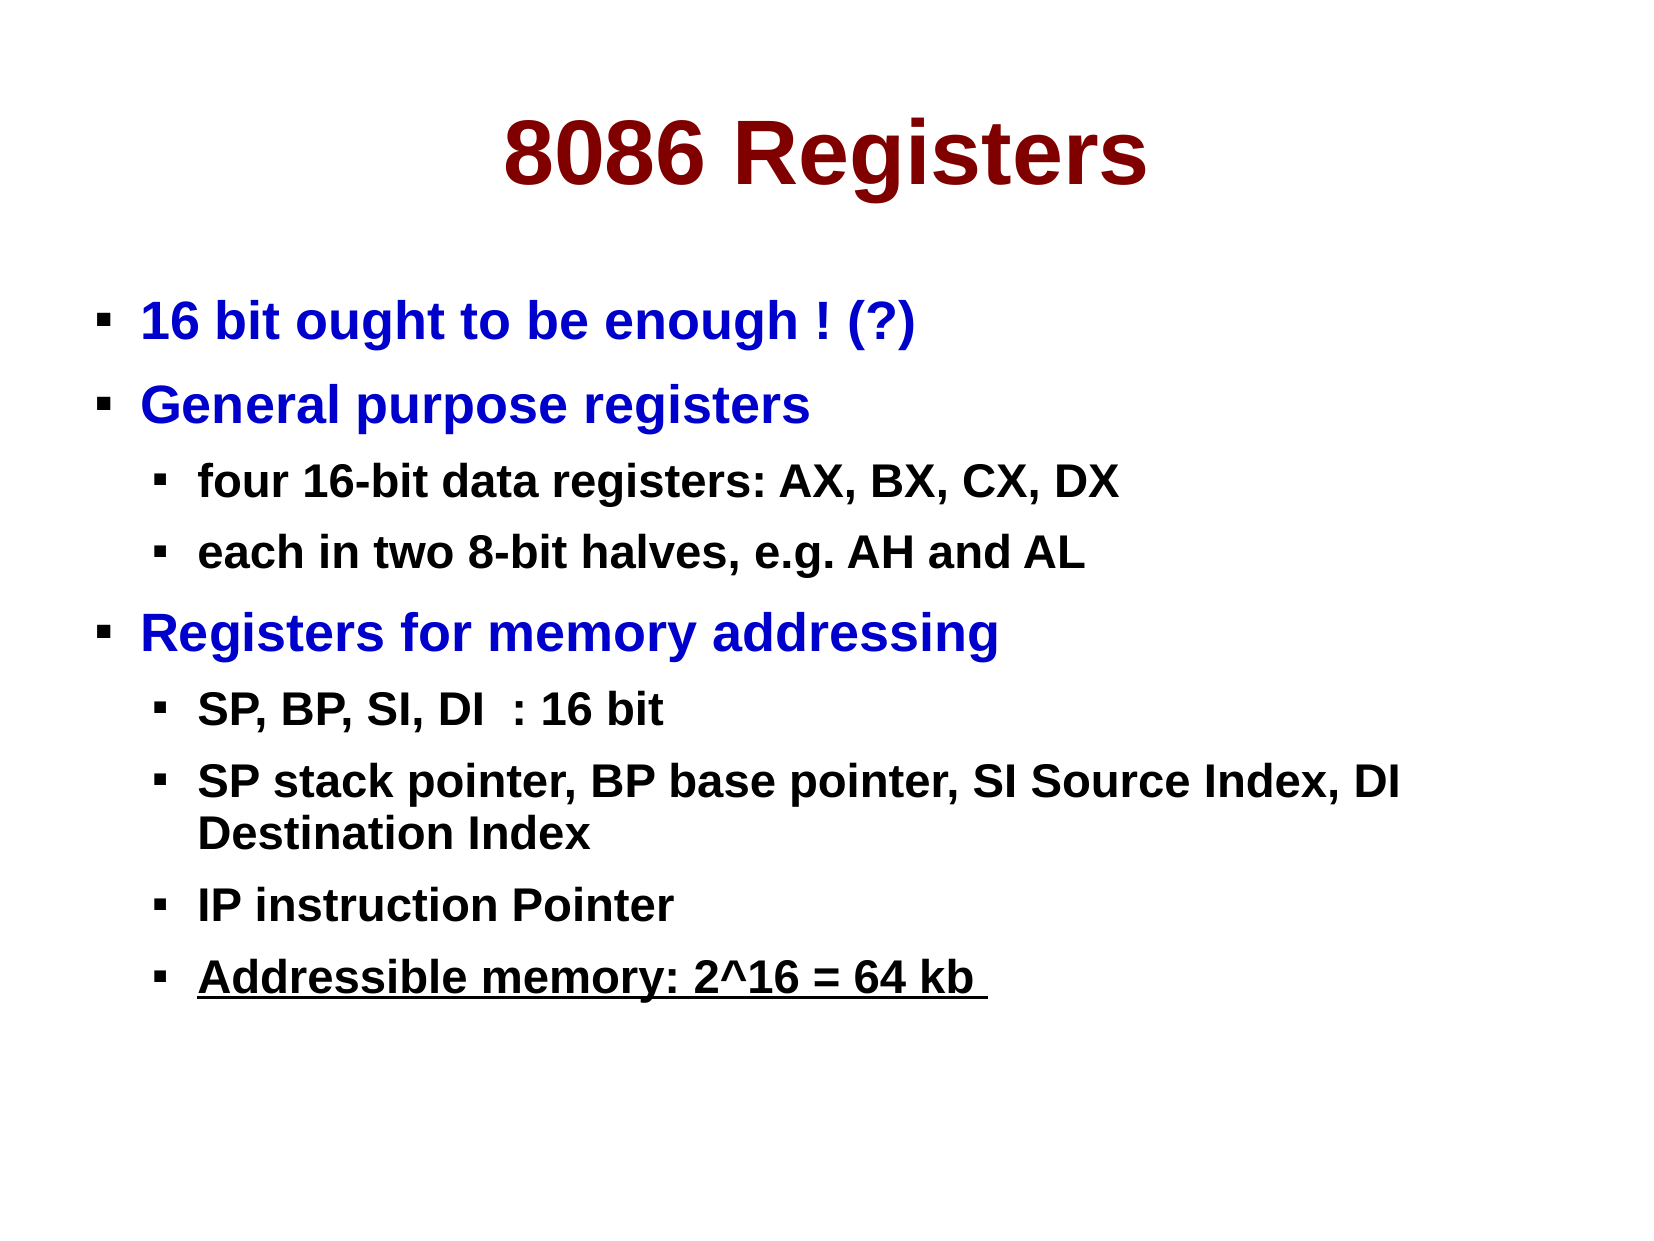

# 8086 Registers
16 bit ought to be enough ! (?)
General purpose registers
four 16-bit data registers: AX, BX, CX, DX
each in two 8-bit halves, e.g. AH and AL
Registers for memory addressing
SP, BP, SI, DI : 16 bit
SP stack pointer, BP base pointer, SI Source Index, DI Destination Index
IP instruction Pointer
Addressible memory: 2^16 = 64 kb